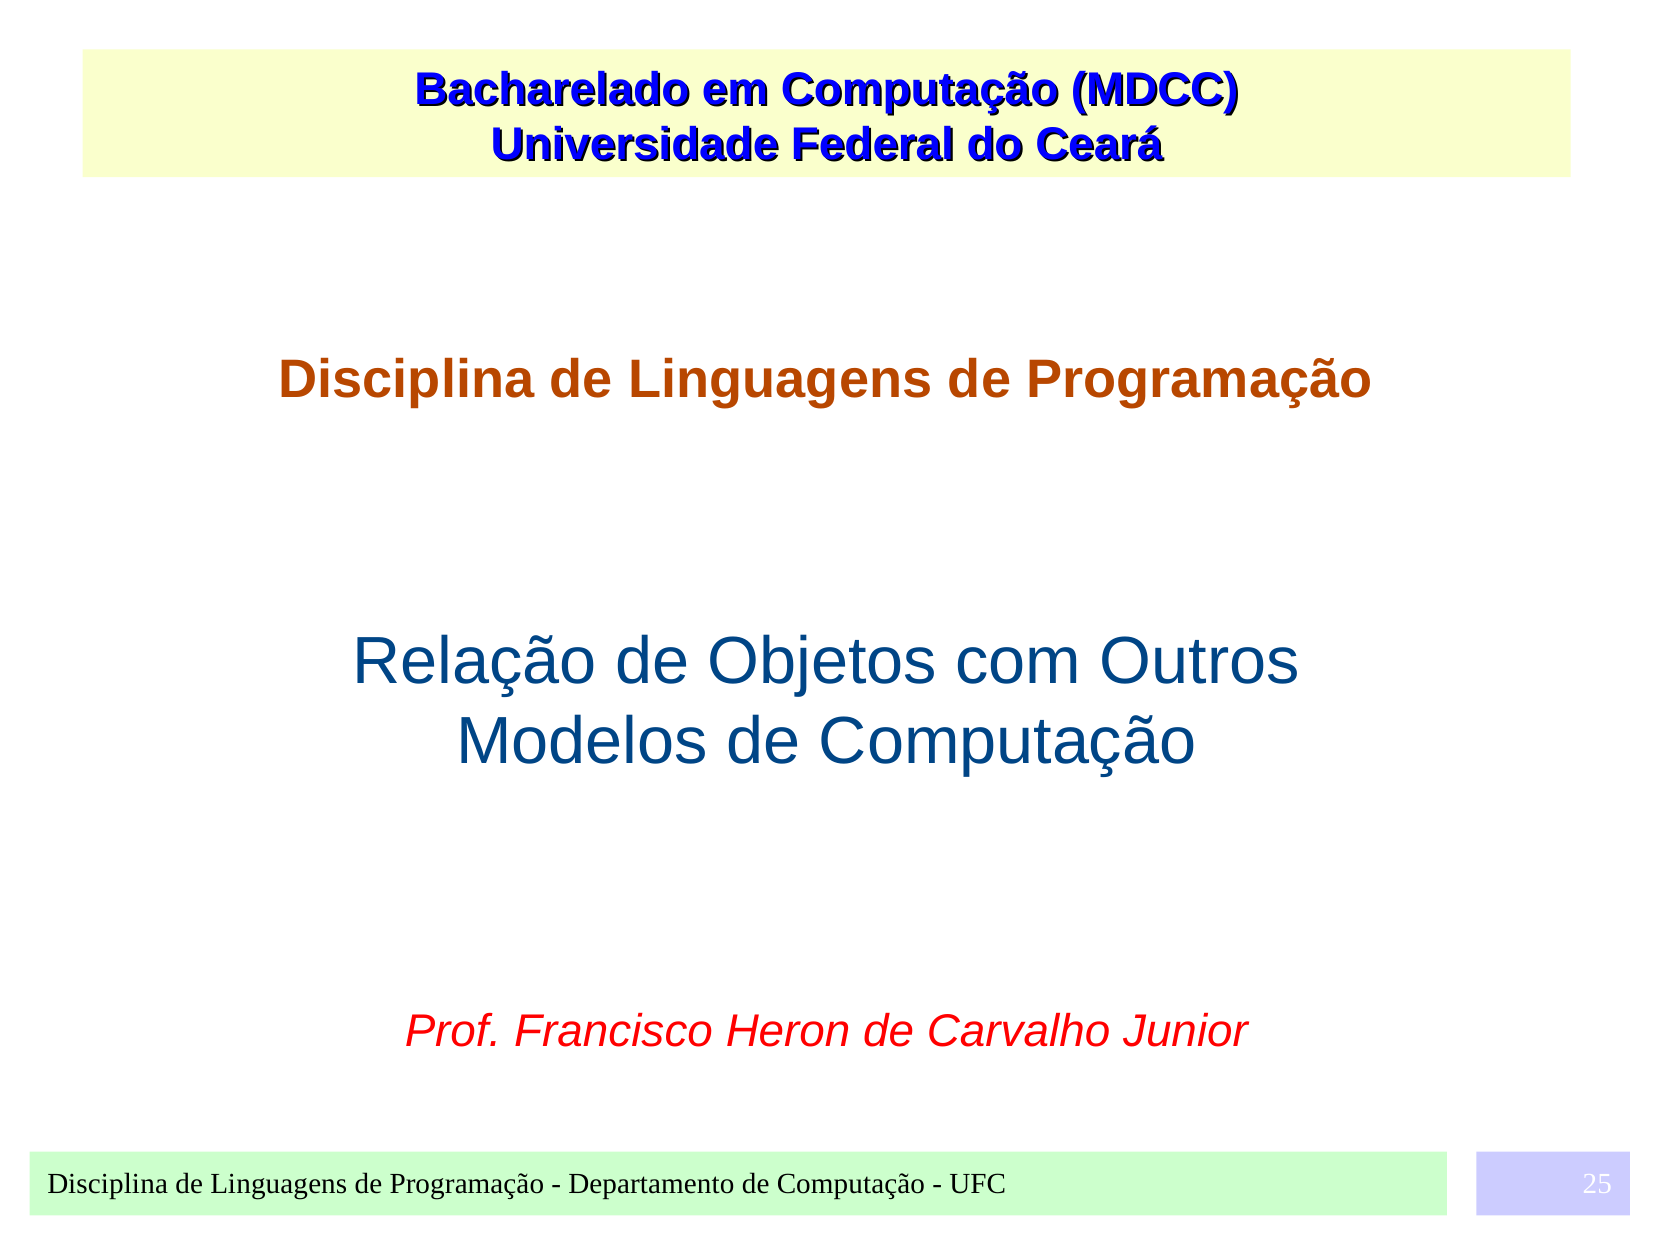

# Bacharelado em Computação (MDCC) Universidade Federal do Ceará
Disciplina de Linguagens de Programação
Relação de Objetos com Outros
Modelos de Computação
Prof. Francisco Heron de Carvalho Junior
Disciplina de Linguagens de Programação - Departamento de Computação - UFC
25